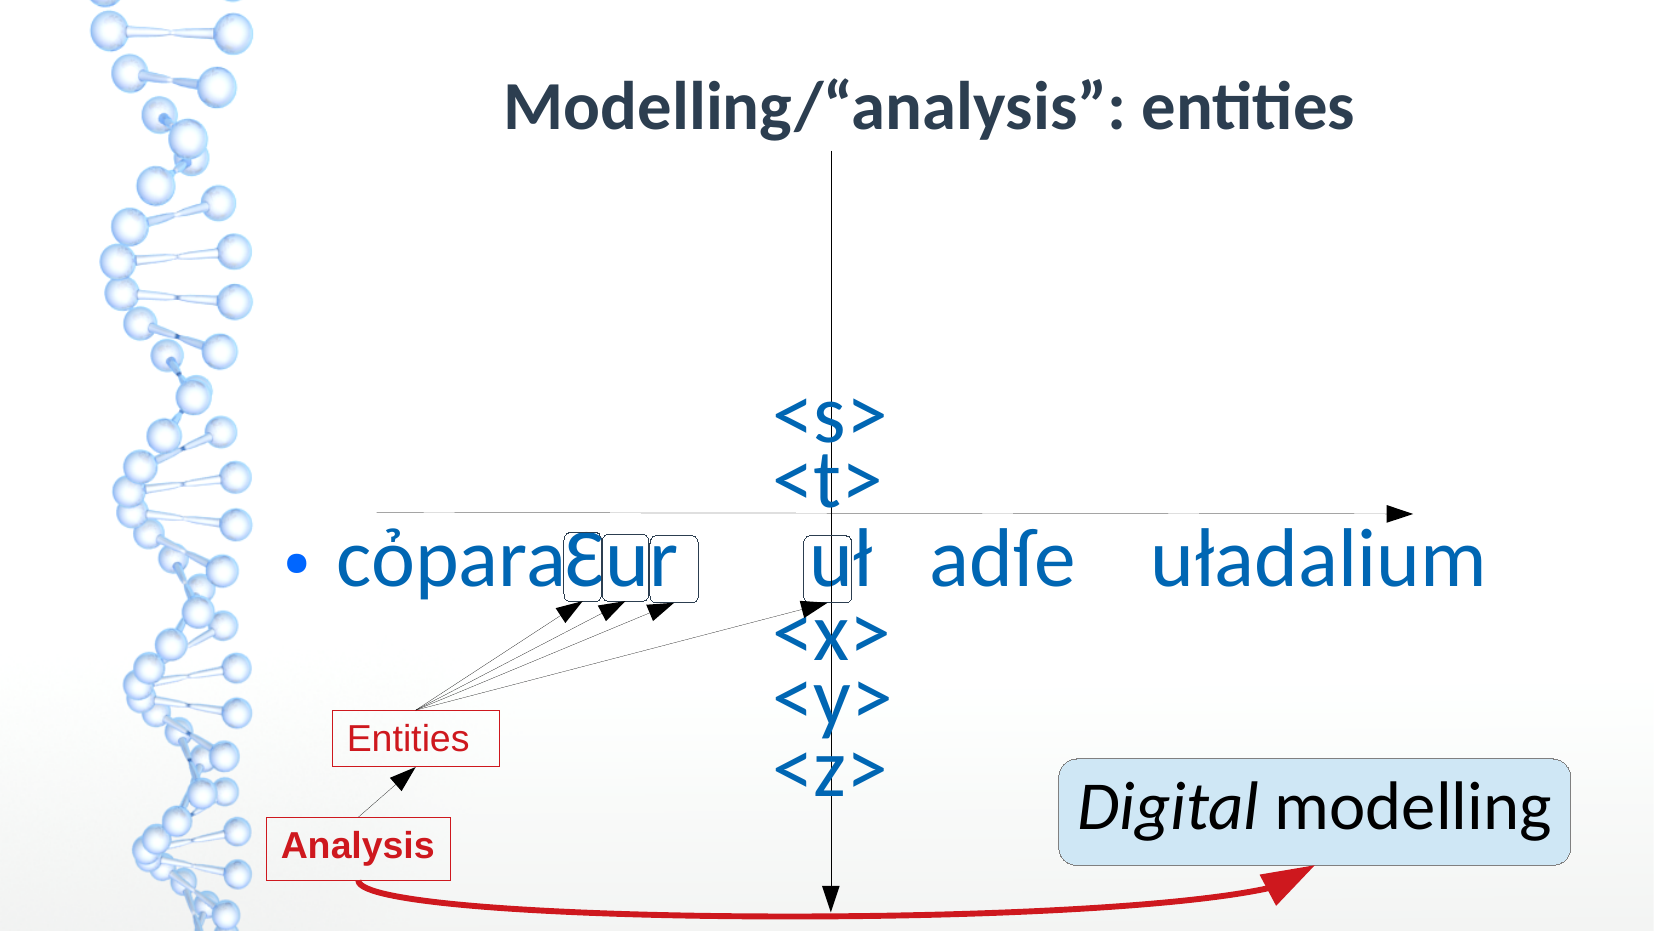

# Modelling/“analysis”: entities
<s>
<t>
cỏparaƐur uł adſe uładalium
<x>
<y>
Entities
<z>
Digital modelling
Analysis